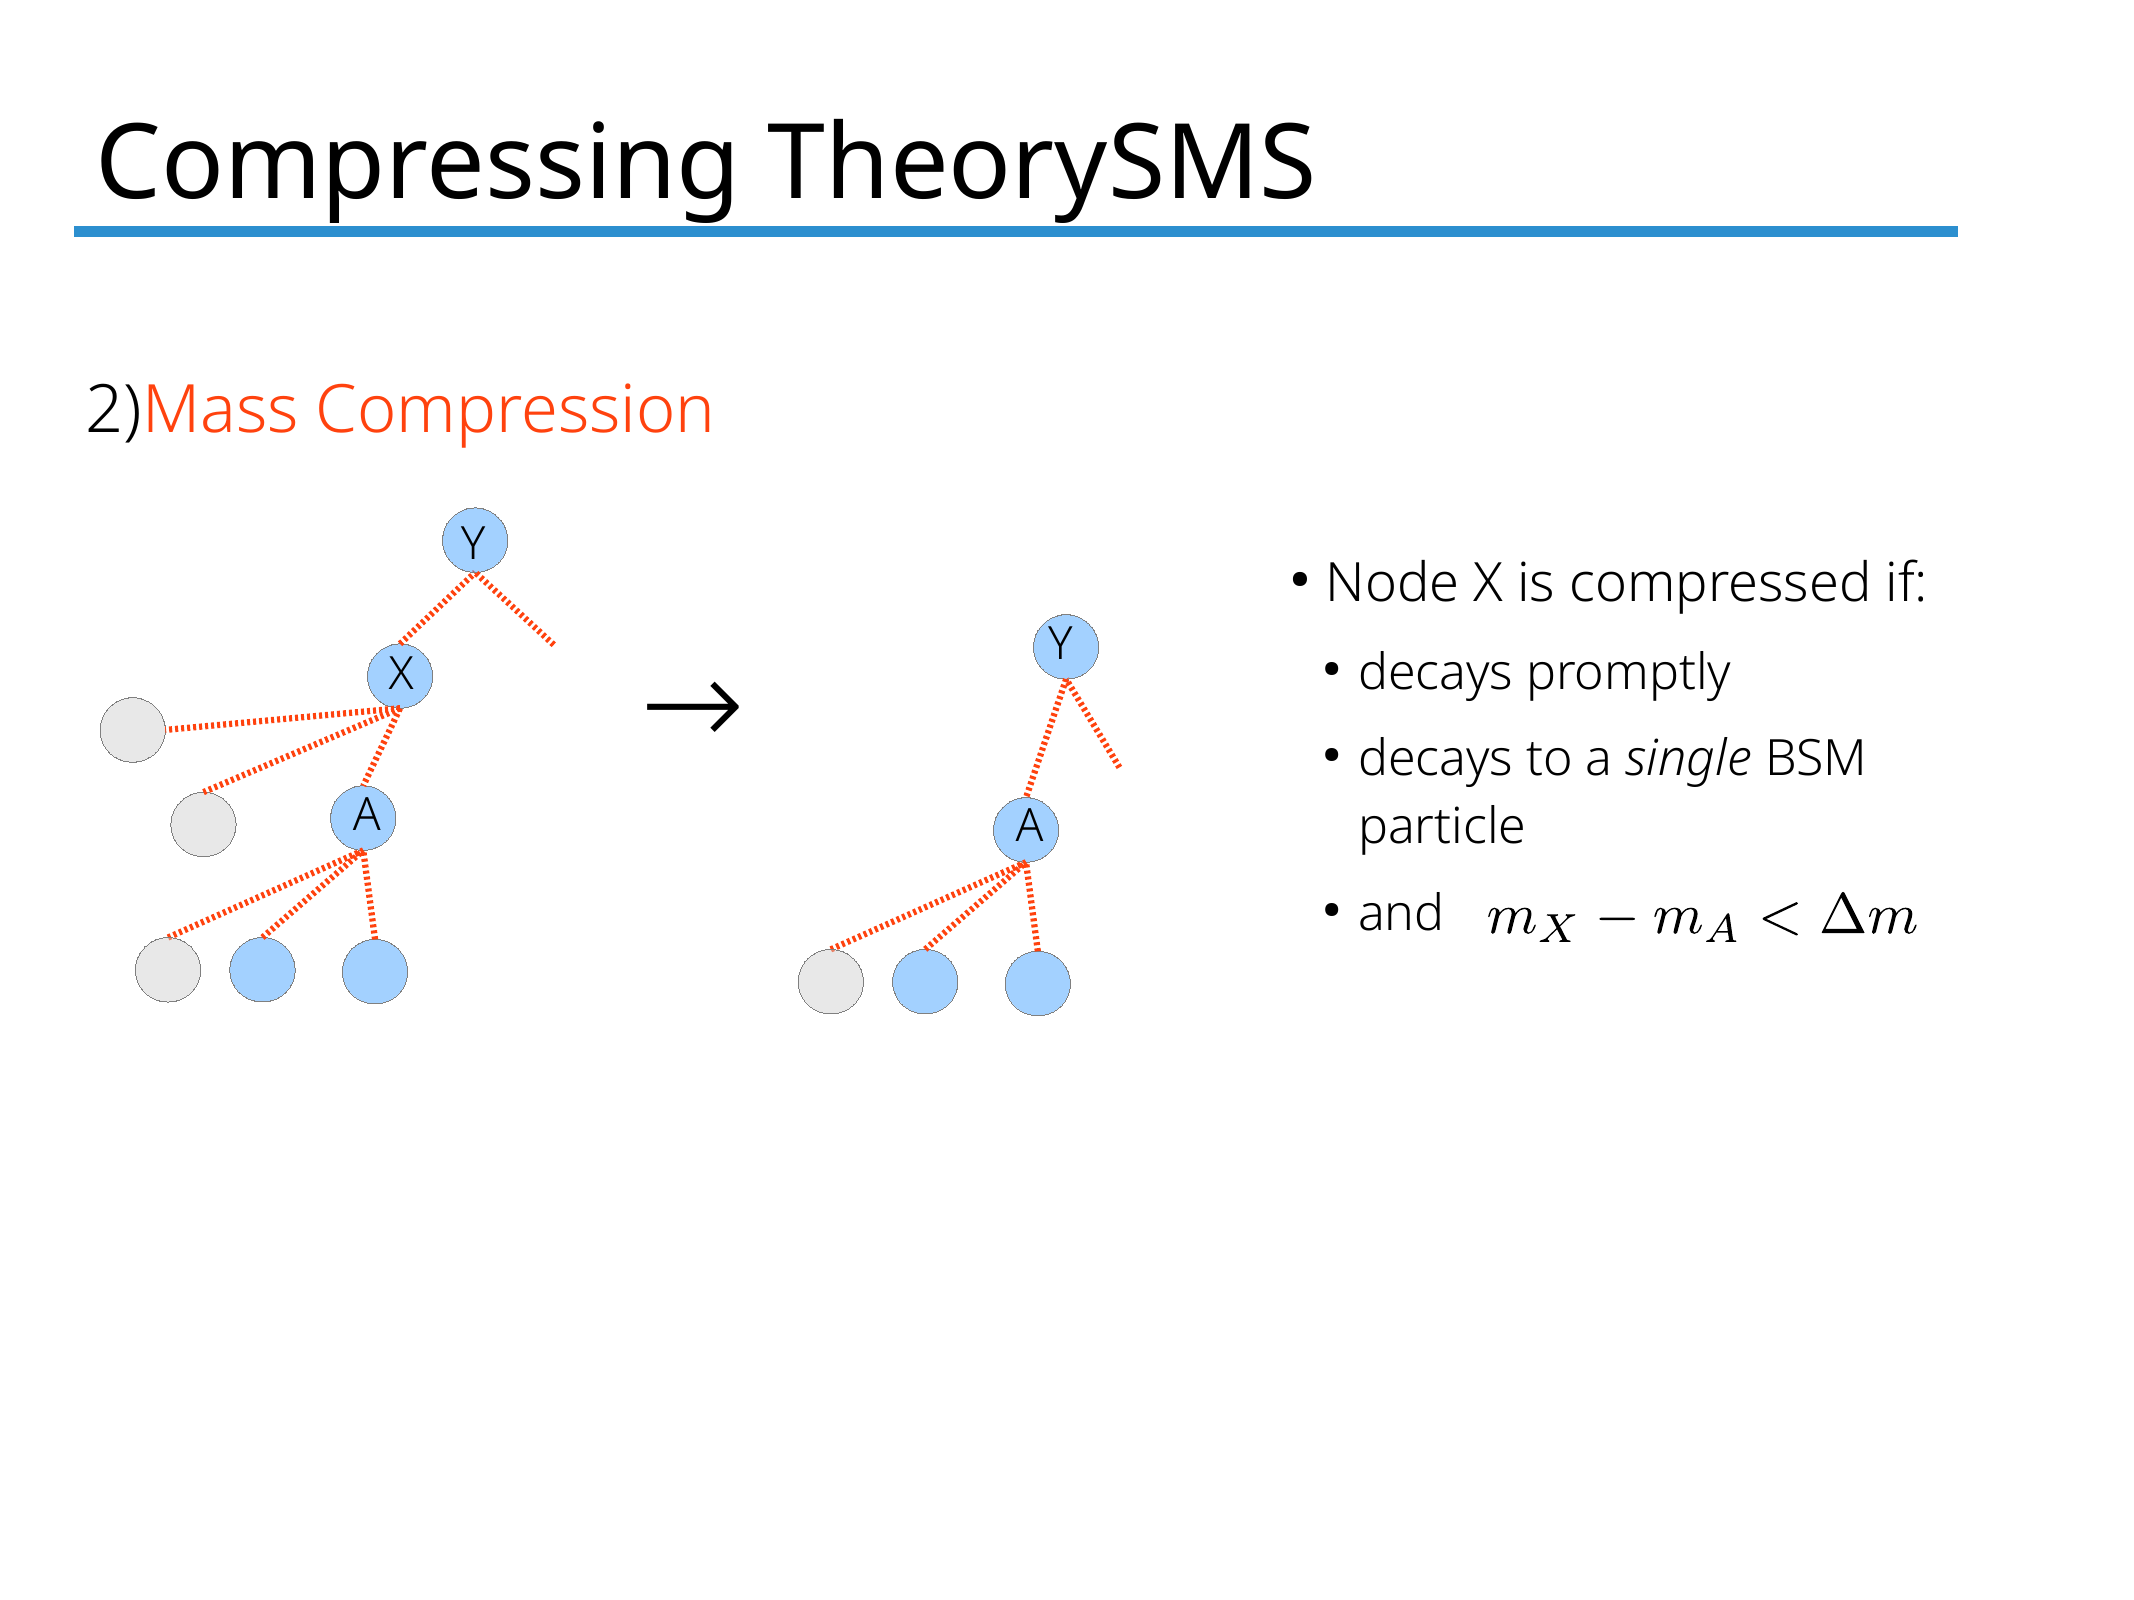

Compressing TheorySMS
Mass Compression
Y
Node X is compressed if:
decays promptly
decays to a single BSM particle
and
Y
→
X
A
A